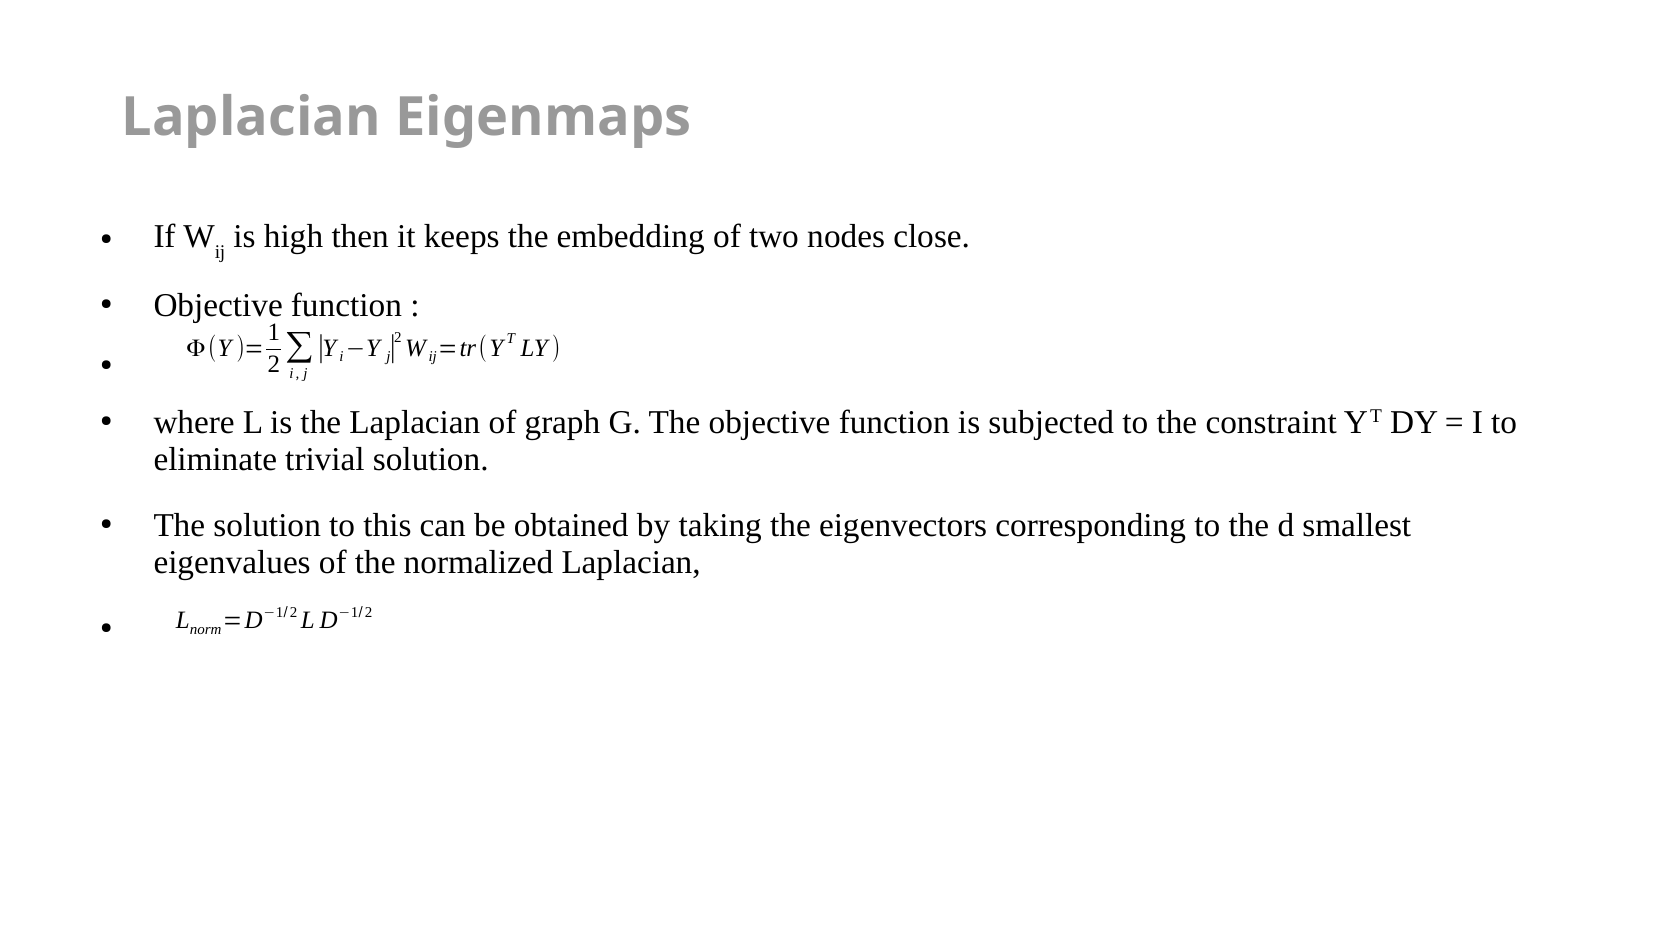

# Laplacian Eigenmaps
If Wij is high then it keeps the embedding of two nodes close.
Objective function :
where L is the Laplacian of graph G. The objective function is subjected to the constraint YT DY = I to eliminate trivial solution.
The solution to this can be obtained by taking the eigenvectors corresponding to the d smallest eigenvalues of the normalized Laplacian,